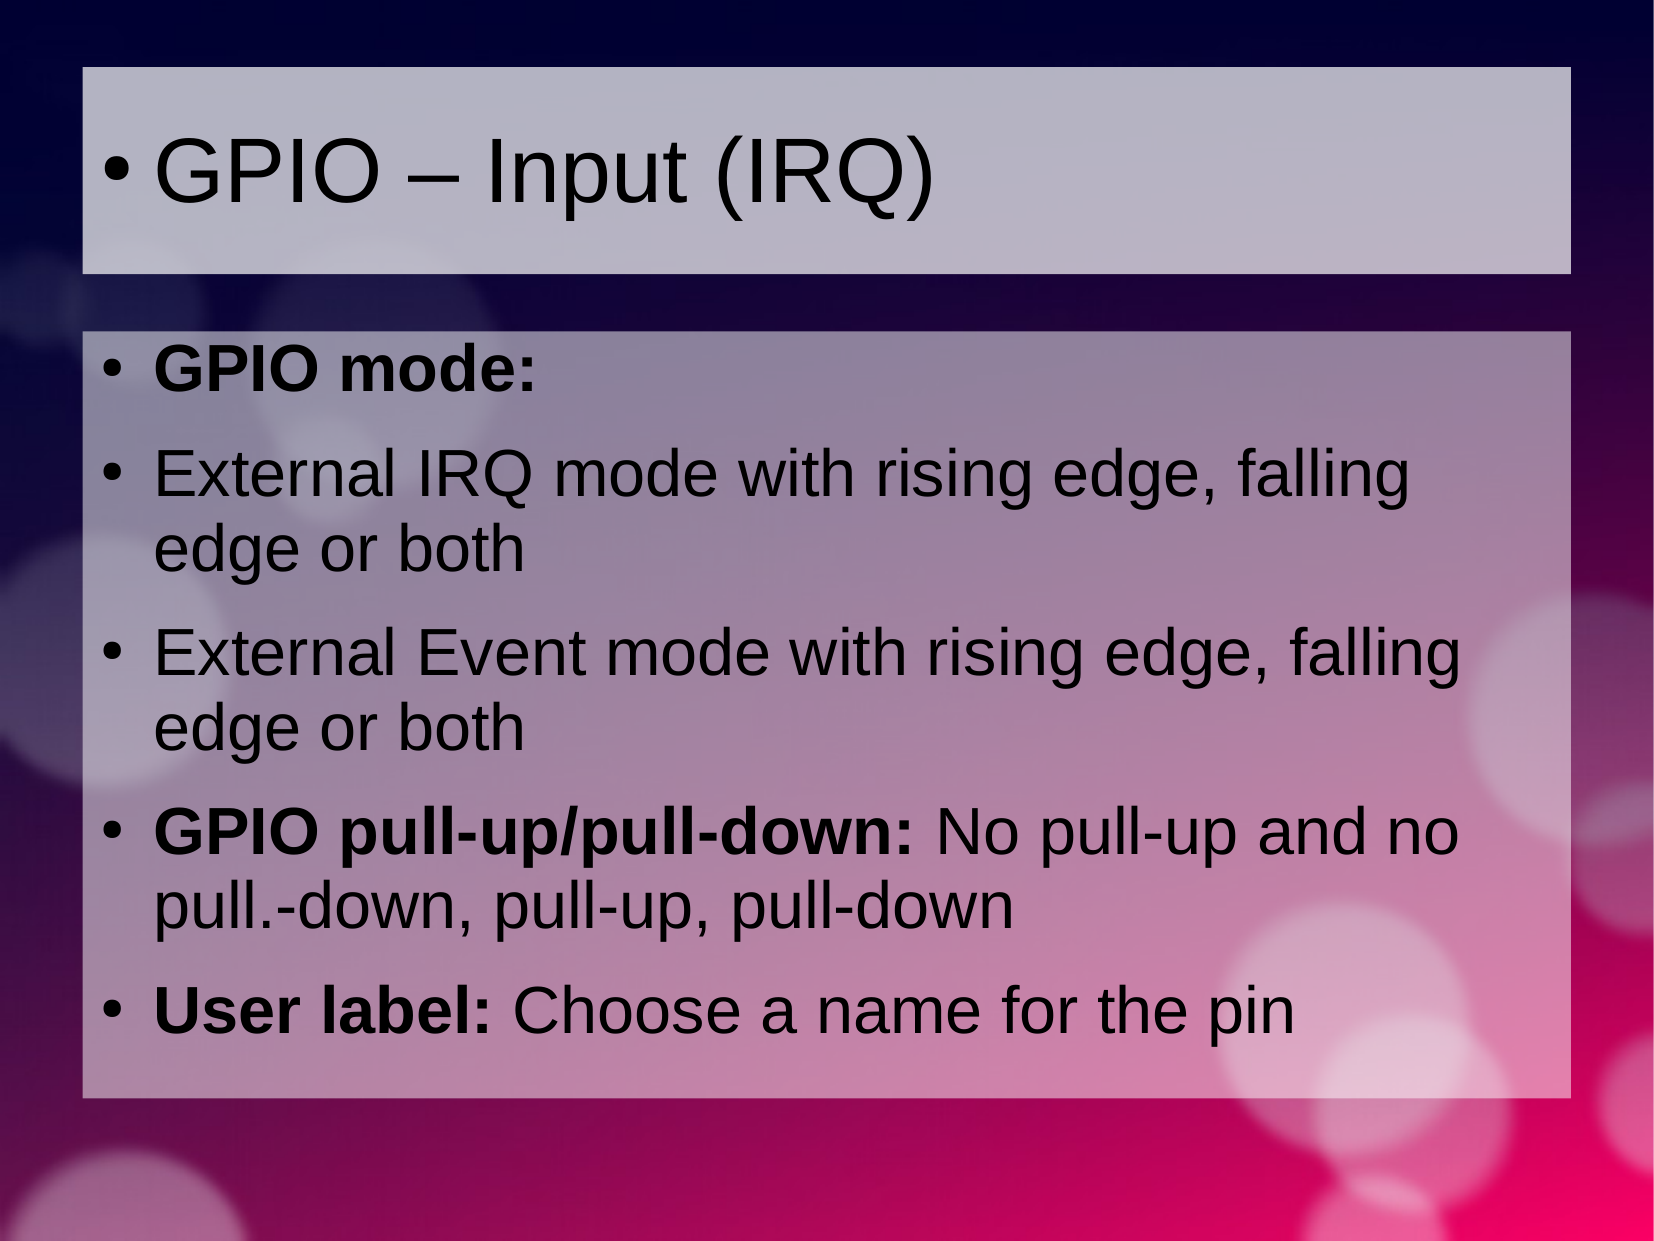

# GPIO – Input (IRQ)
GPIO mode:
External IRQ mode with rising edge, falling edge or both
External Event mode with rising edge, falling edge or both
GPIO pull-up/pull-down: No pull-up and no pull.-down, pull-up, pull-down
User label: Choose a name for the pin